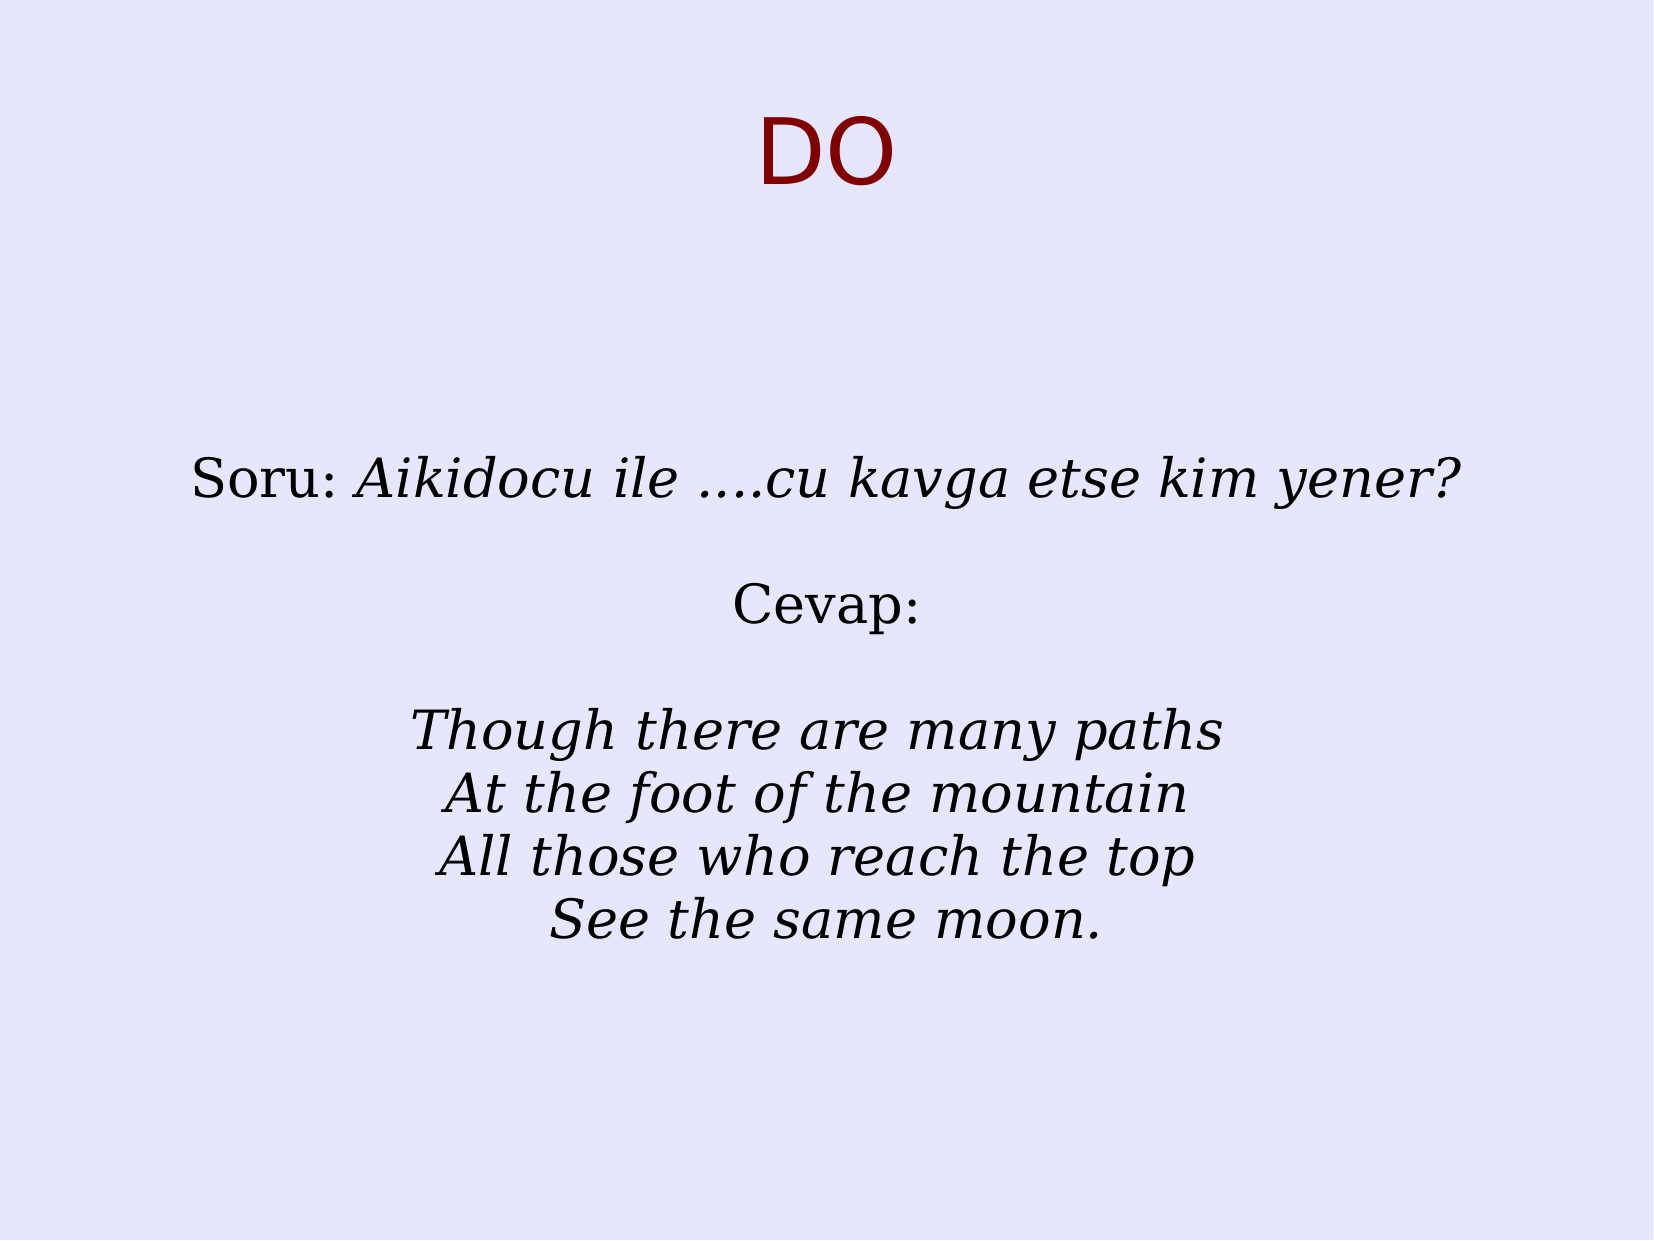

# DO
Soru: Aikidocu ile ....cu kavga etse kim yener?
Cevap:
Though there are many paths
At the foot of the mountain
All those who reach the top
See the same moon.